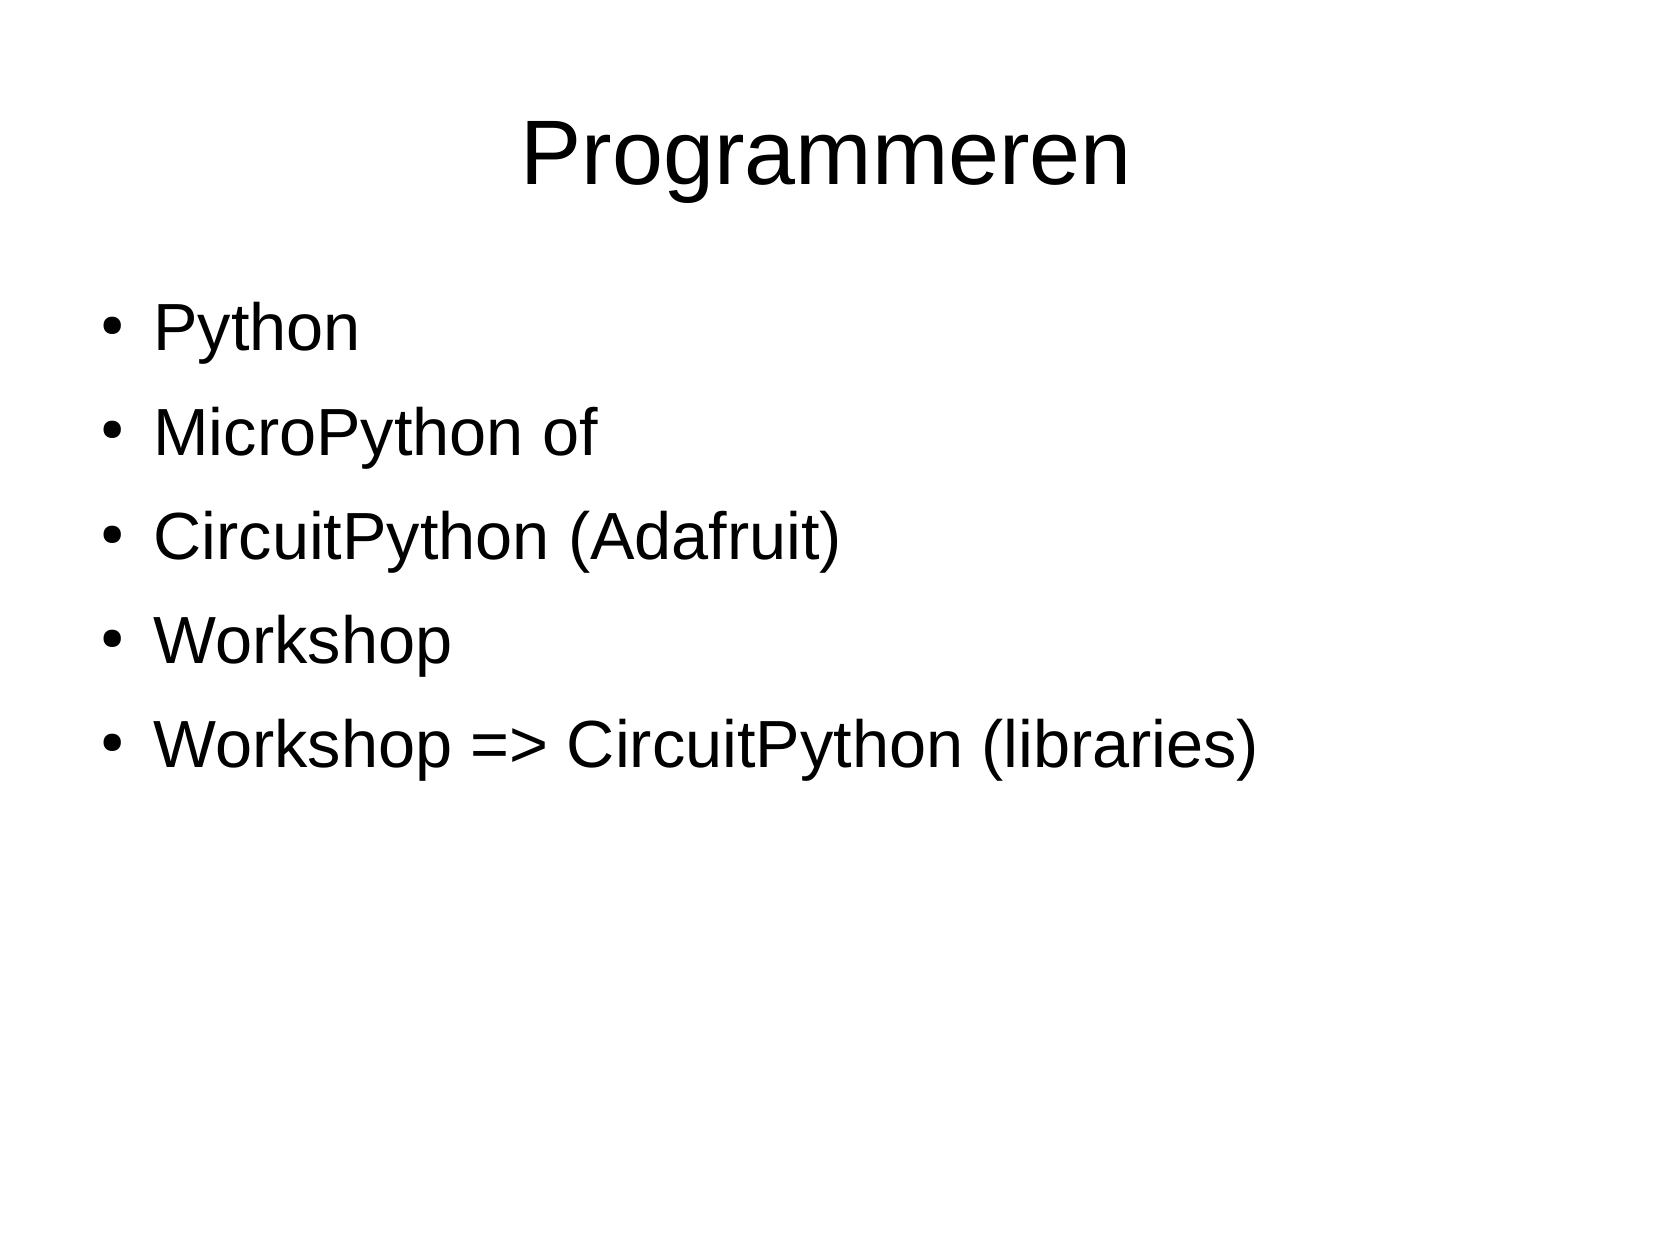

# Programmeren
Python
MicroPython of
CircuitPython (Adafruit)
Workshop
Workshop => CircuitPython (libraries)